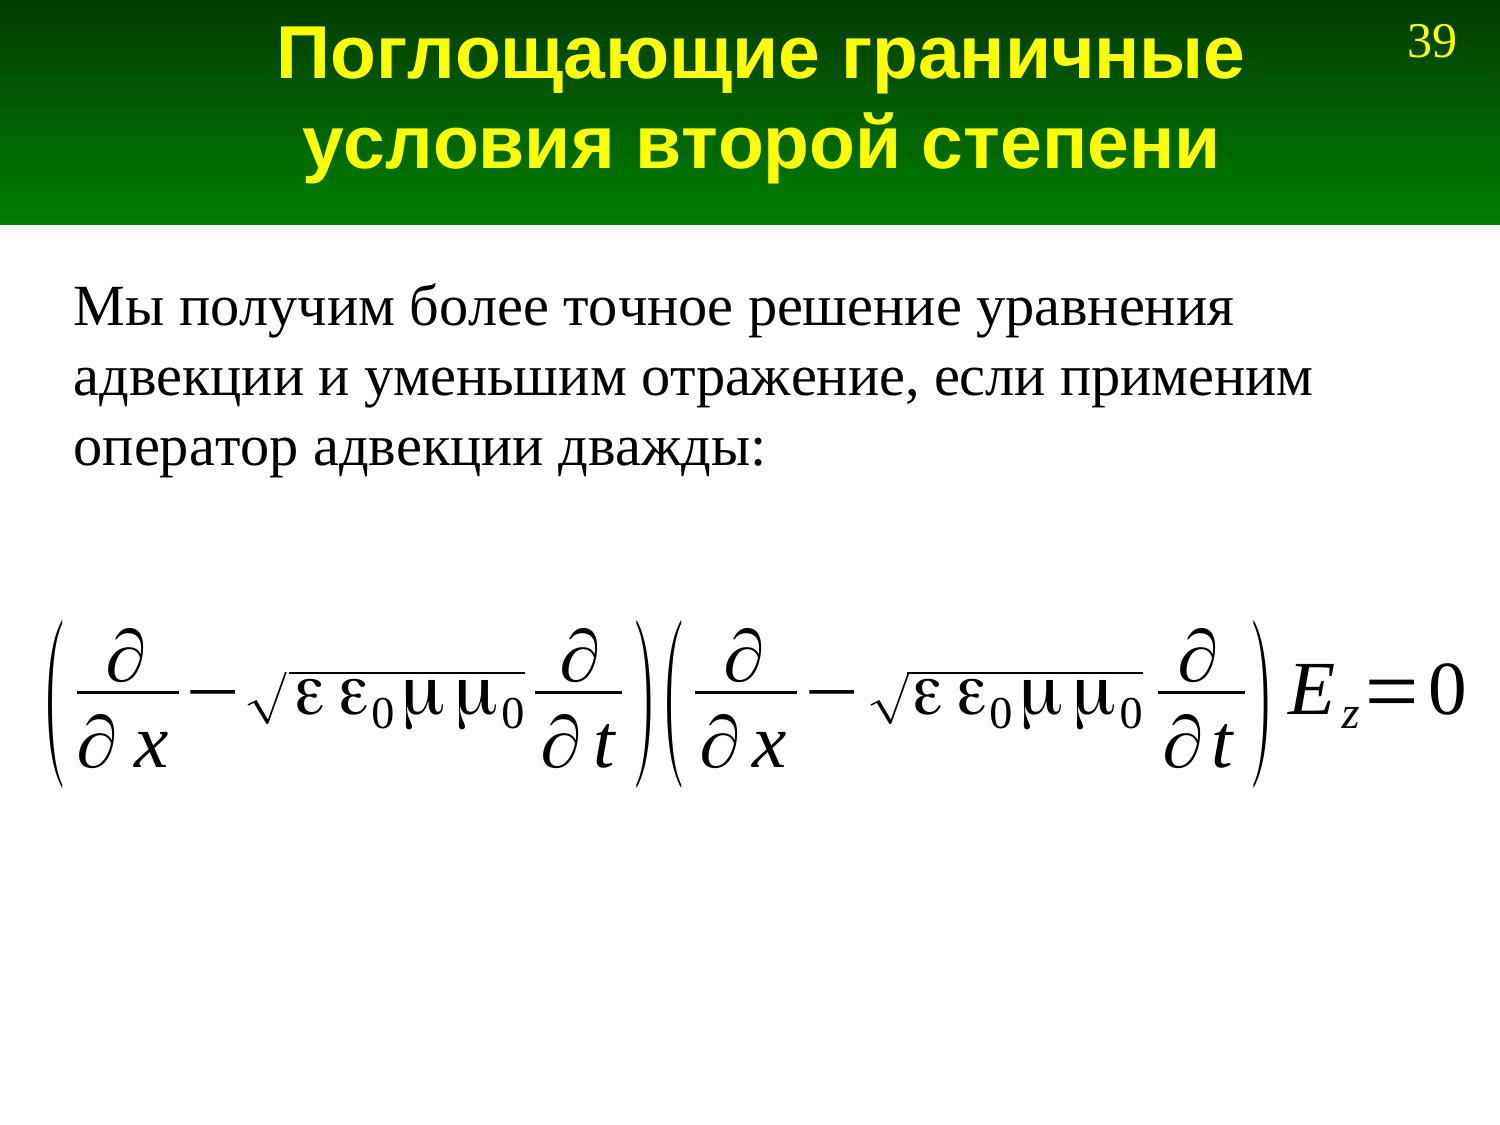

# Поглощающие граничные условия второй степени
Мы получим более точное решение уравнения адвекции и уменьшим отражение, если применим оператор адвекции дважды: